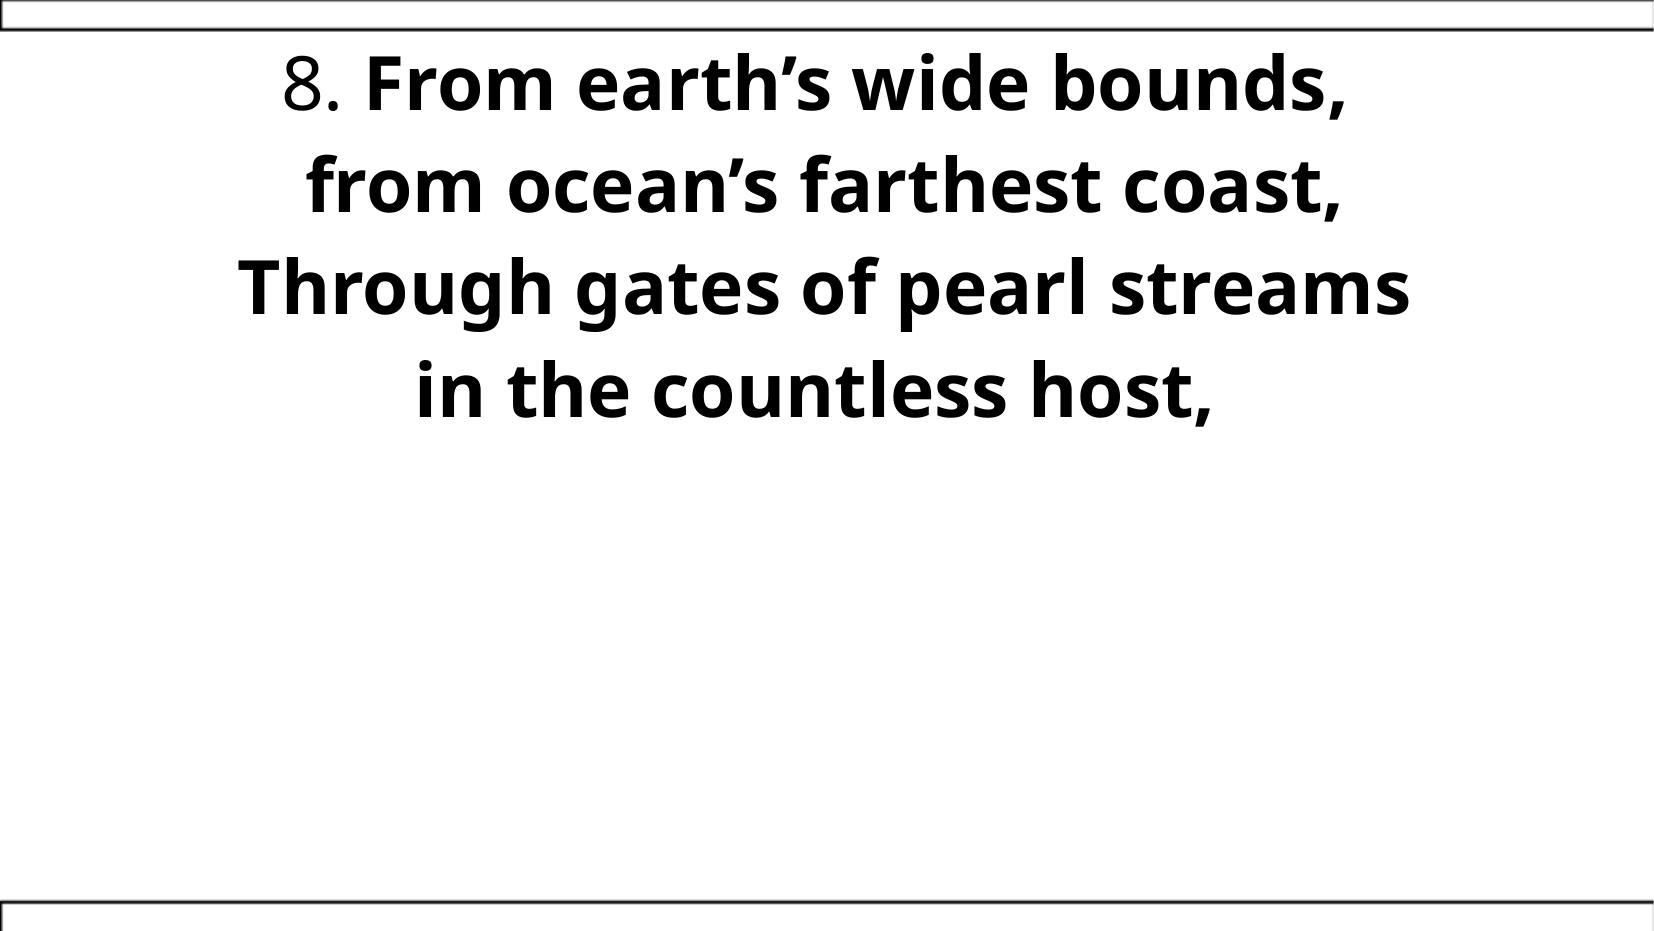

# 8. From earth’s wide bounds, from ocean’s farthest coast, Through gates of pearl streams in the countless host,